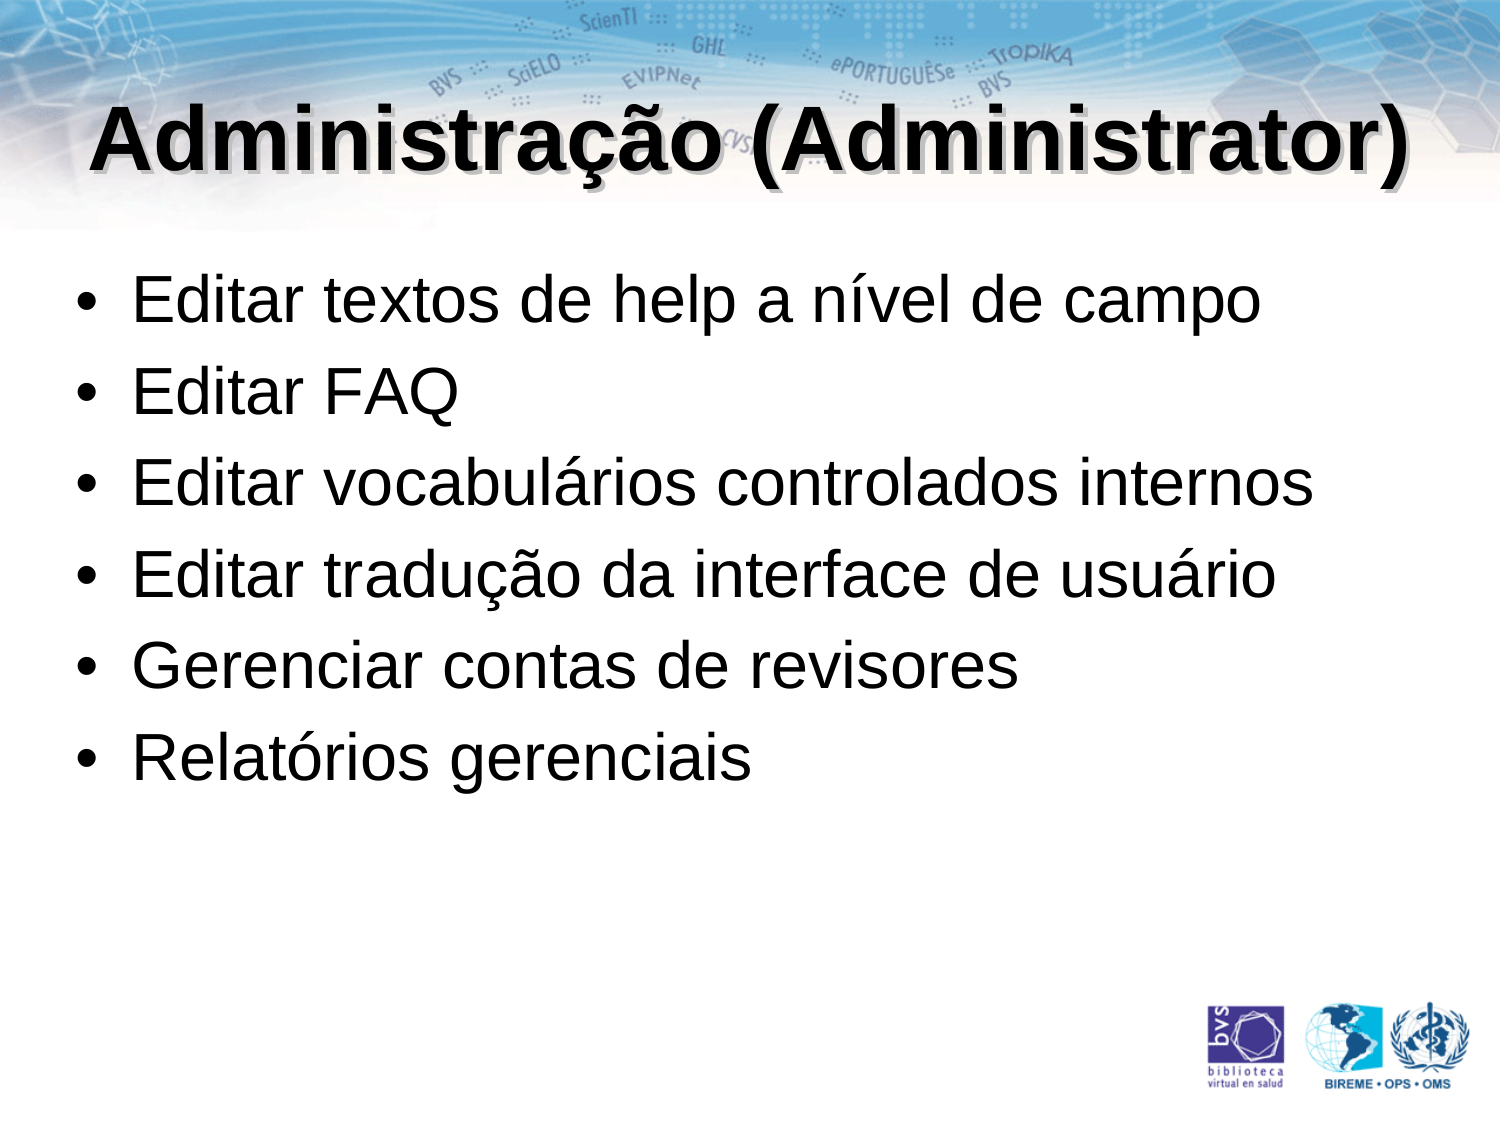

# Administração (Administrator)
Editar textos de help a nível de campo
Editar FAQ
Editar vocabulários controlados internos
Editar tradução da interface de usuário
Gerenciar contas de revisores
Relatórios gerenciais